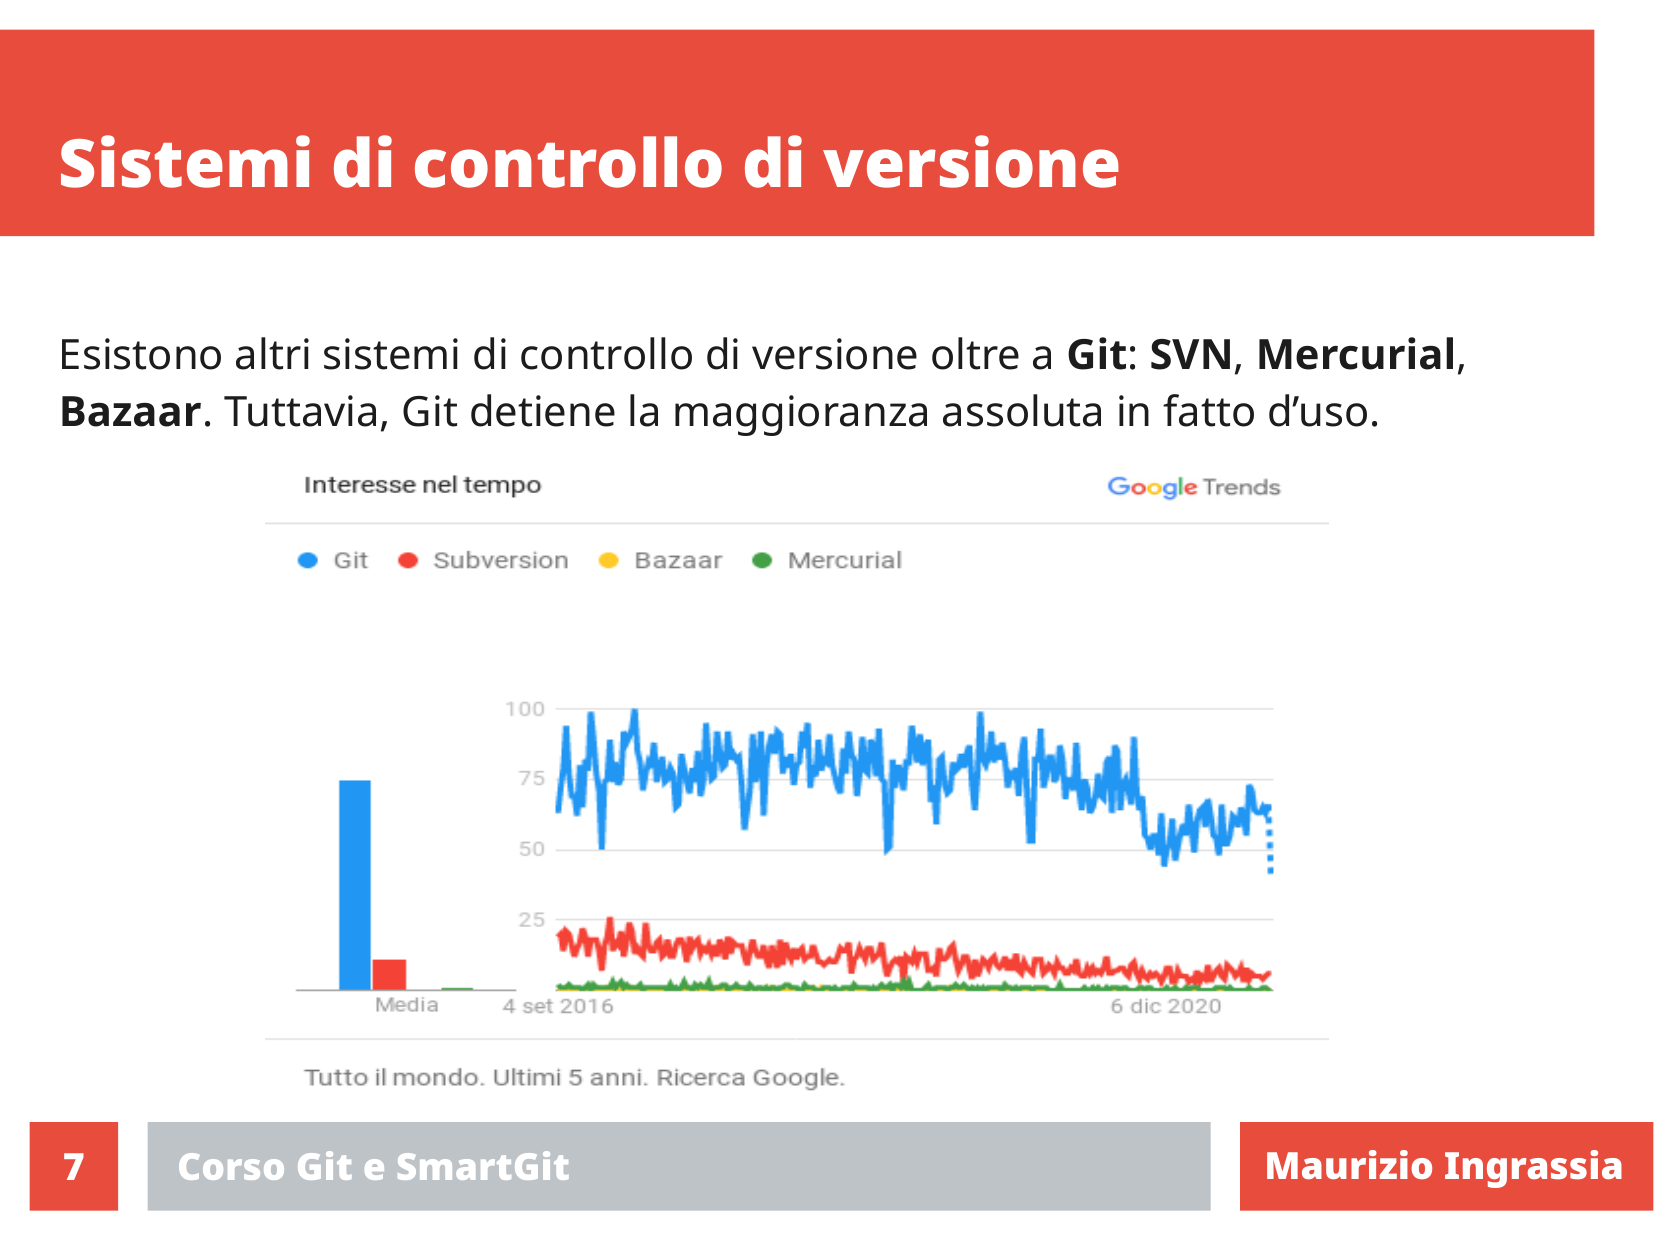

# Sistemi di controllo di versione
Esistono altri sistemi di controllo di versione oltre a Git: SVN, Mercurial, Bazaar. Tuttavia, Git detiene la maggioranza assoluta in fatto d’uso.
7
Corso Git e SmartGit
Maurizio Ingrassia